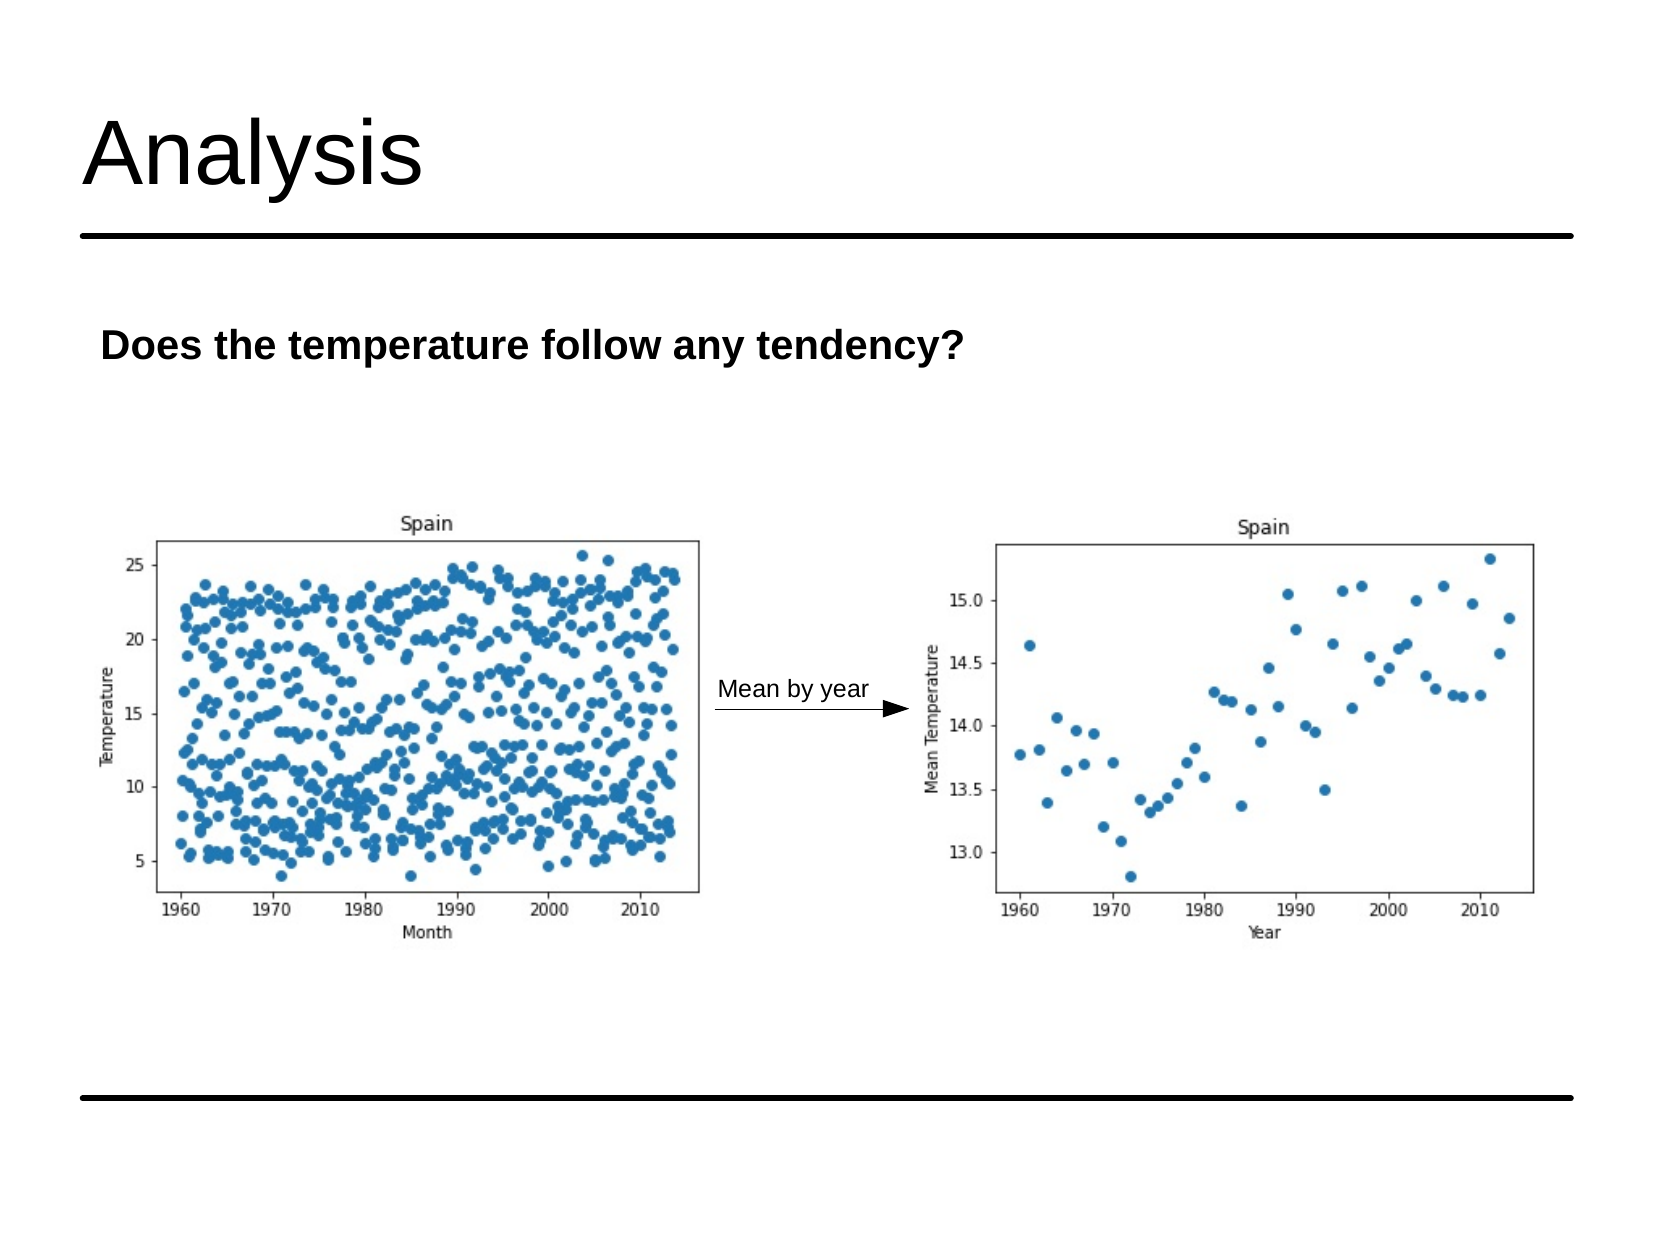

# Analysis
Does the temperature follow any tendency?
Mean by year